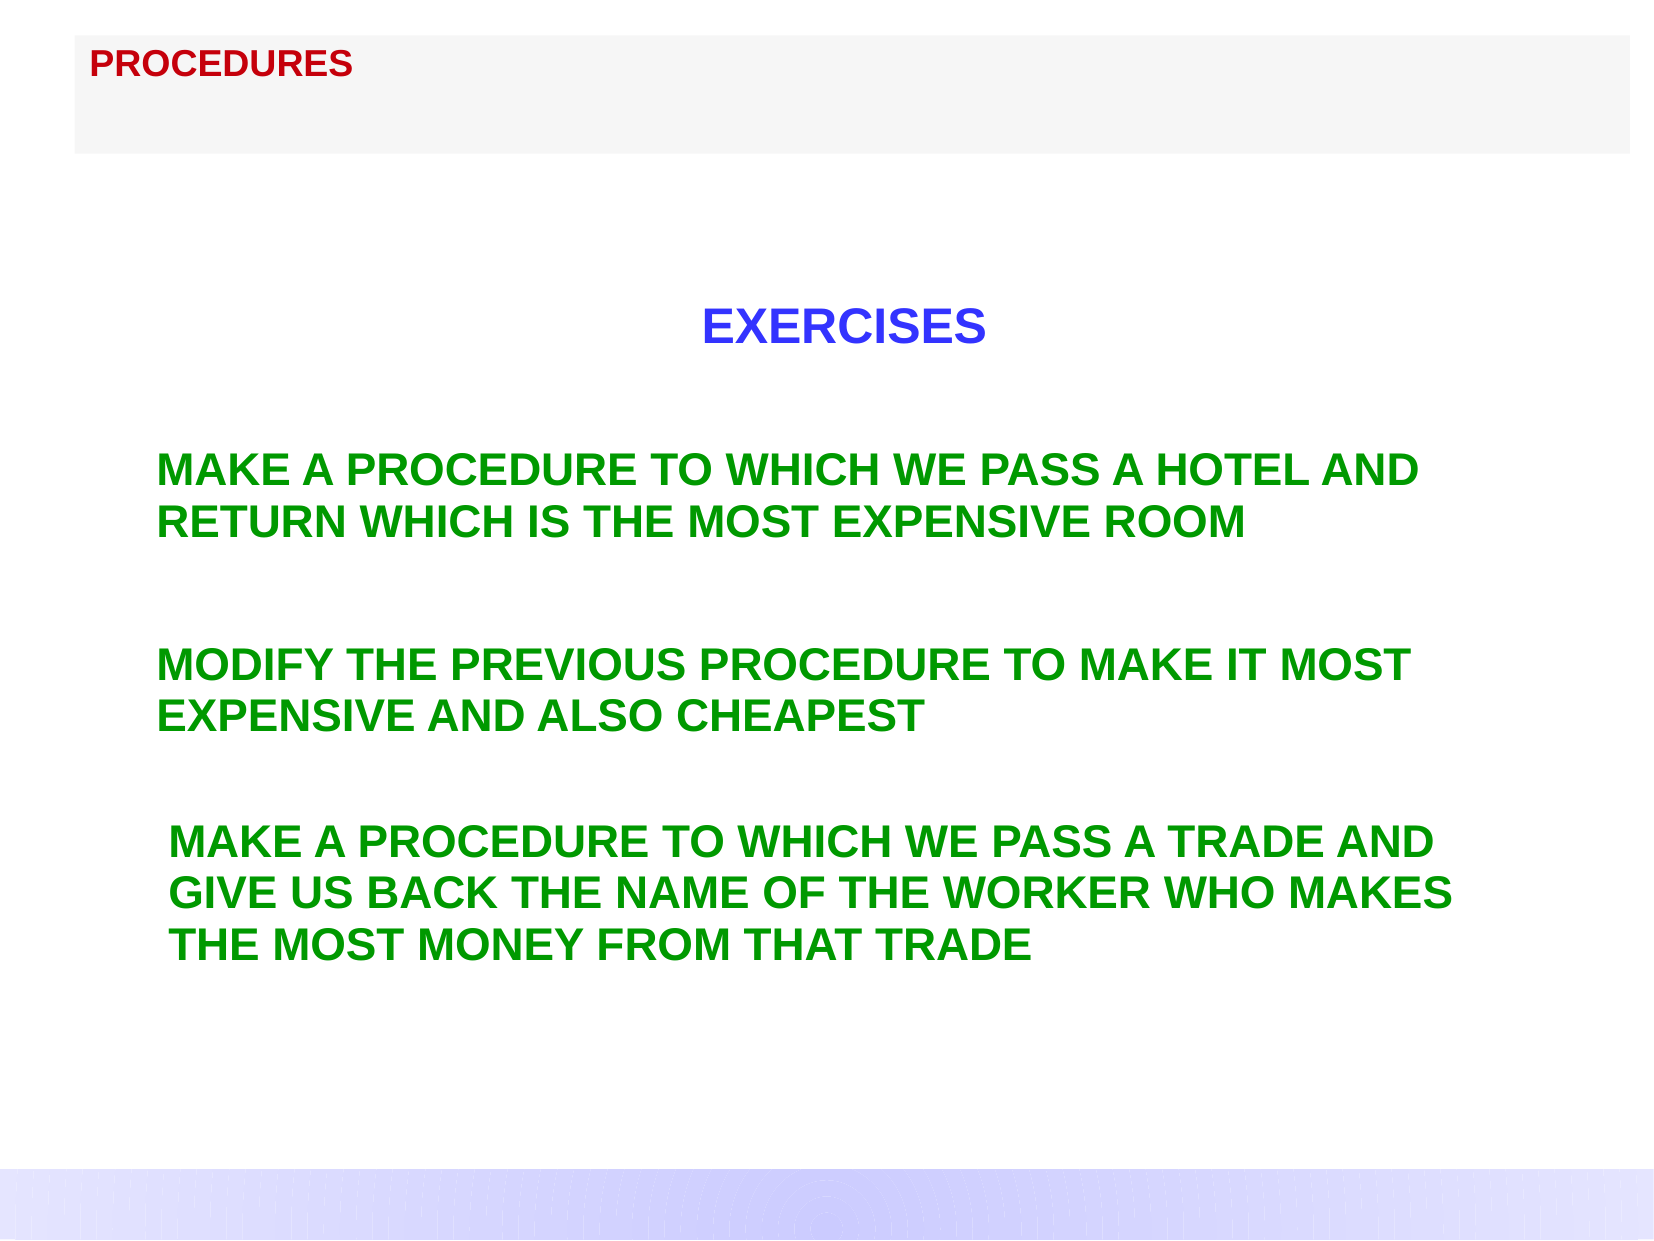

PROCEDURES
EXERCISES
MAKE A PROCEDURE TO WHICH WE PASS A HOTEL AND RETURN WHICH IS THE MOST EXPENSIVE ROOM
MODIFY THE PREVIOUS PROCEDURE TO MAKE IT MOST EXPENSIVE AND ALSO CHEAPEST
MAKE A PROCEDURE TO WHICH WE PASS A TRADE AND GIVE US BACK THE NAME OF THE WORKER WHO MAKES THE MOST MONEY FROM THAT TRADE